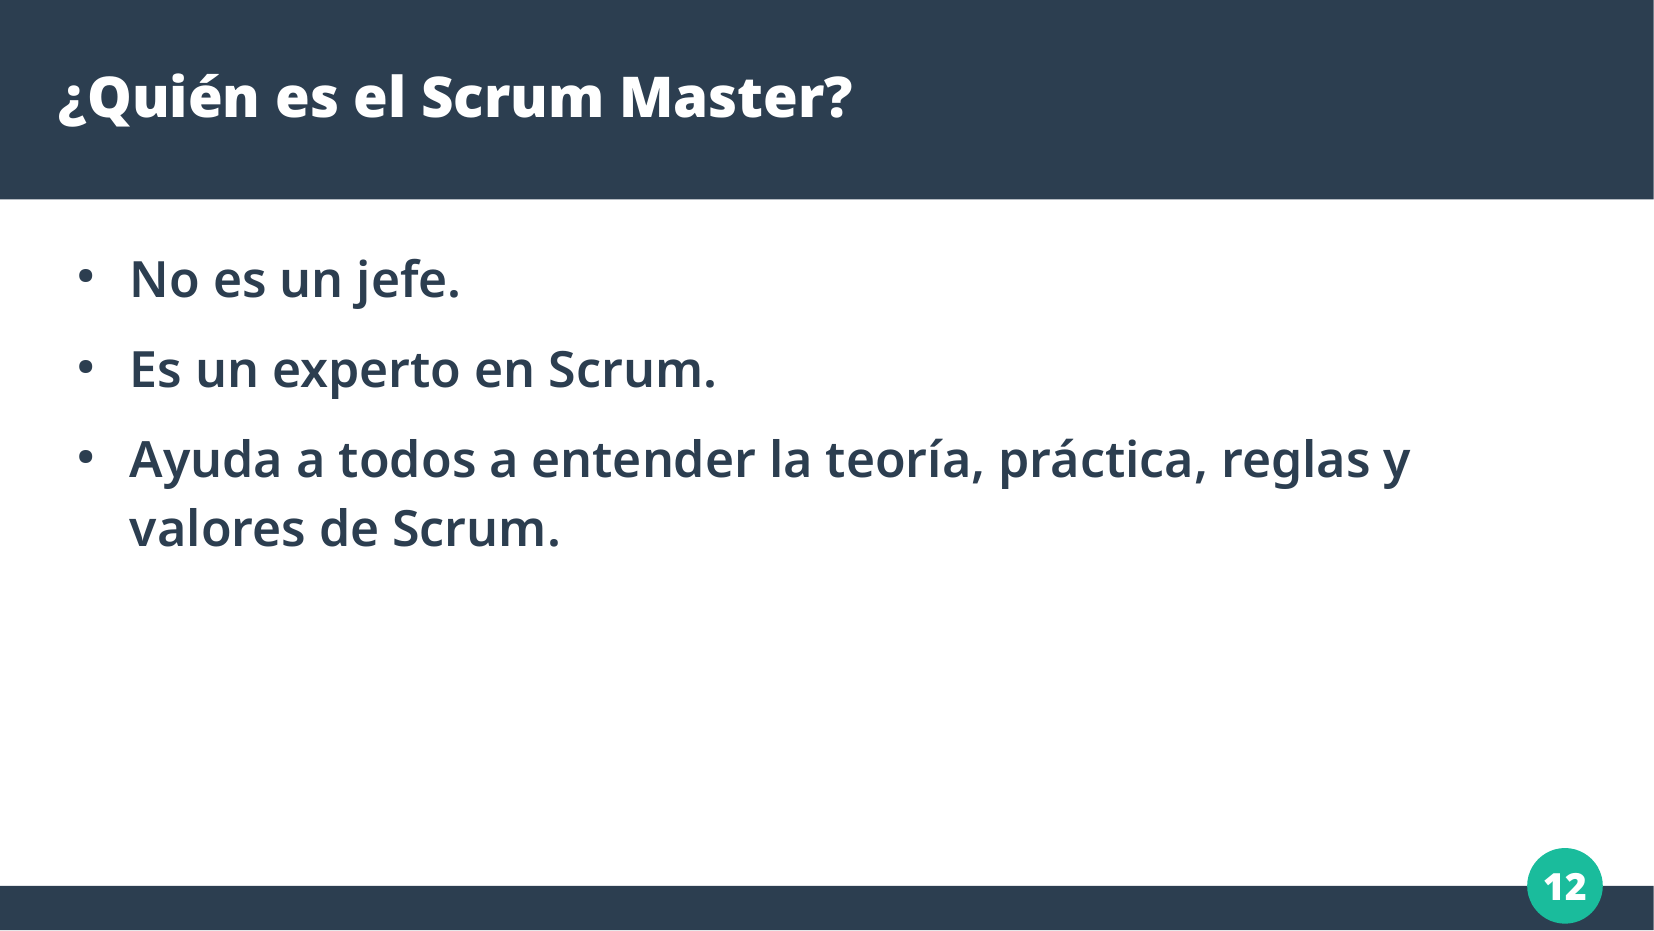

# ¿Quién es el Scrum Master?
No es un jefe.
Es un experto en Scrum.
Ayuda a todos a entender la teoría, práctica, reglas y valores de Scrum.